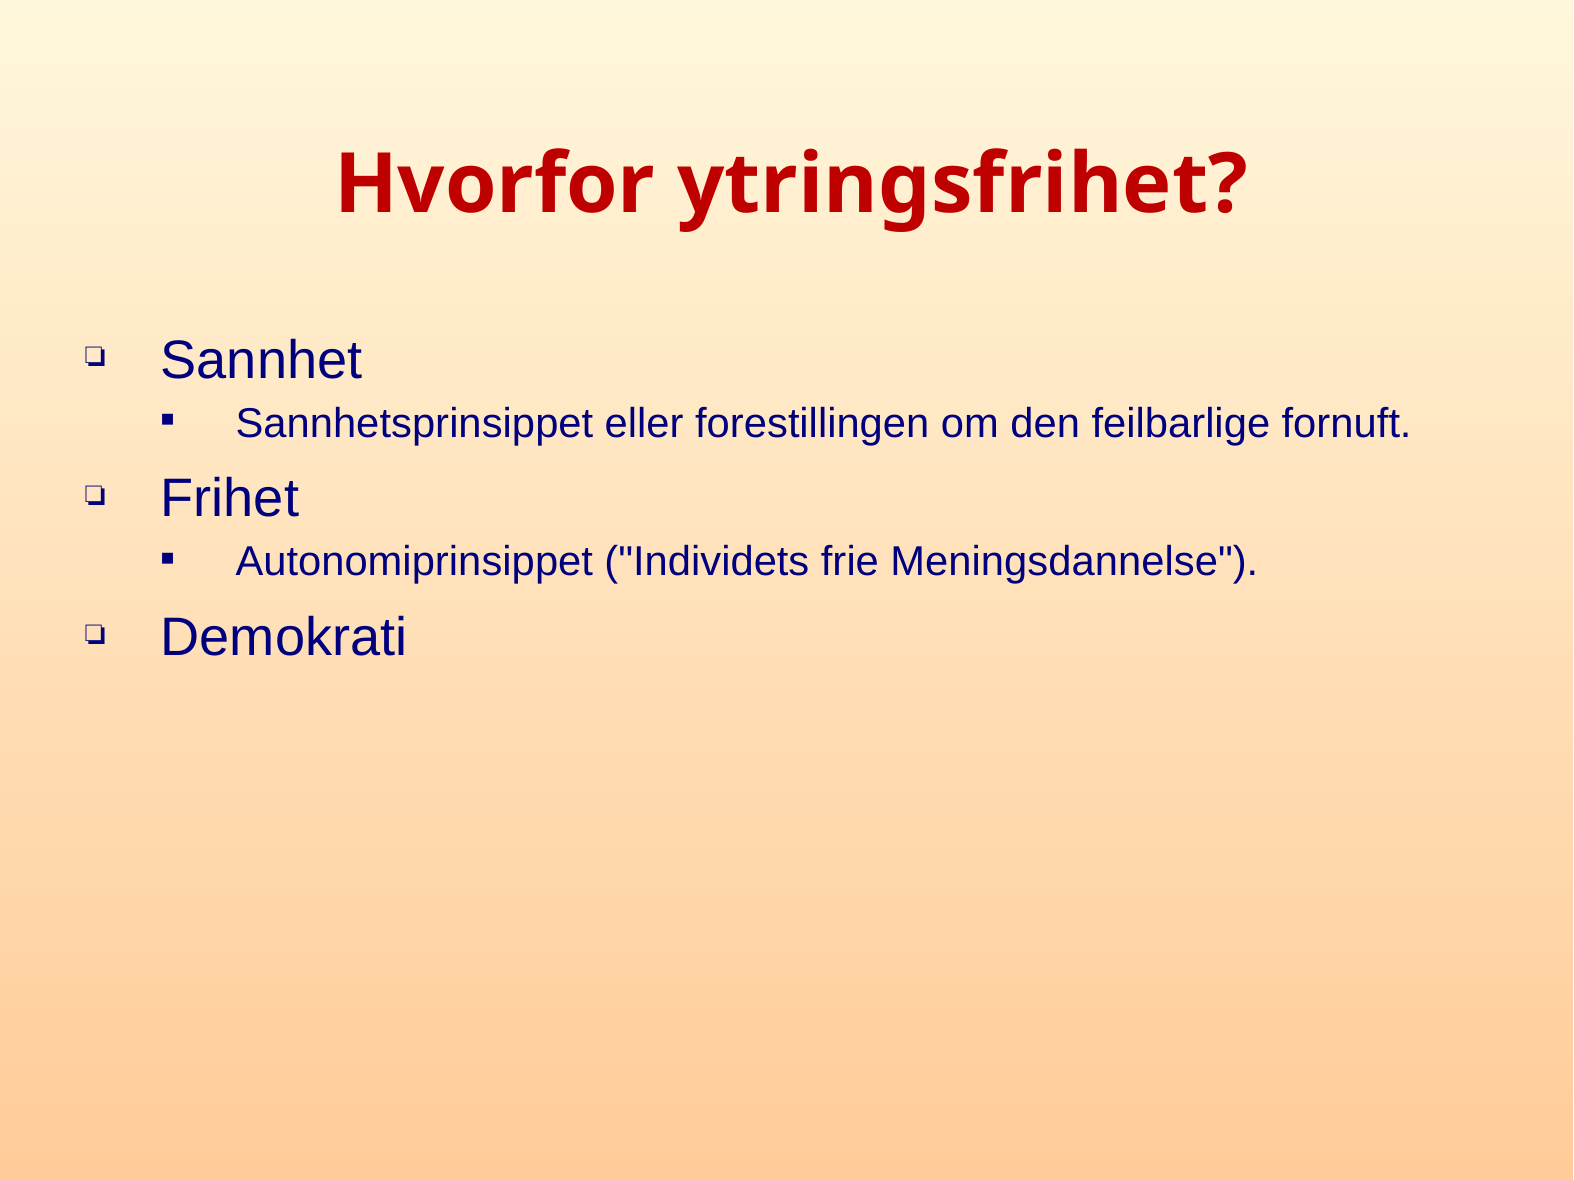

# Hvorfor ytringsfrihet?
Sannhet
Sannhetsprinsippet eller forestillingen om den feilbarlige fornuft.
Frihet
Autonomiprinsippet ("Individets frie Meningsdannelse").
Demokrati